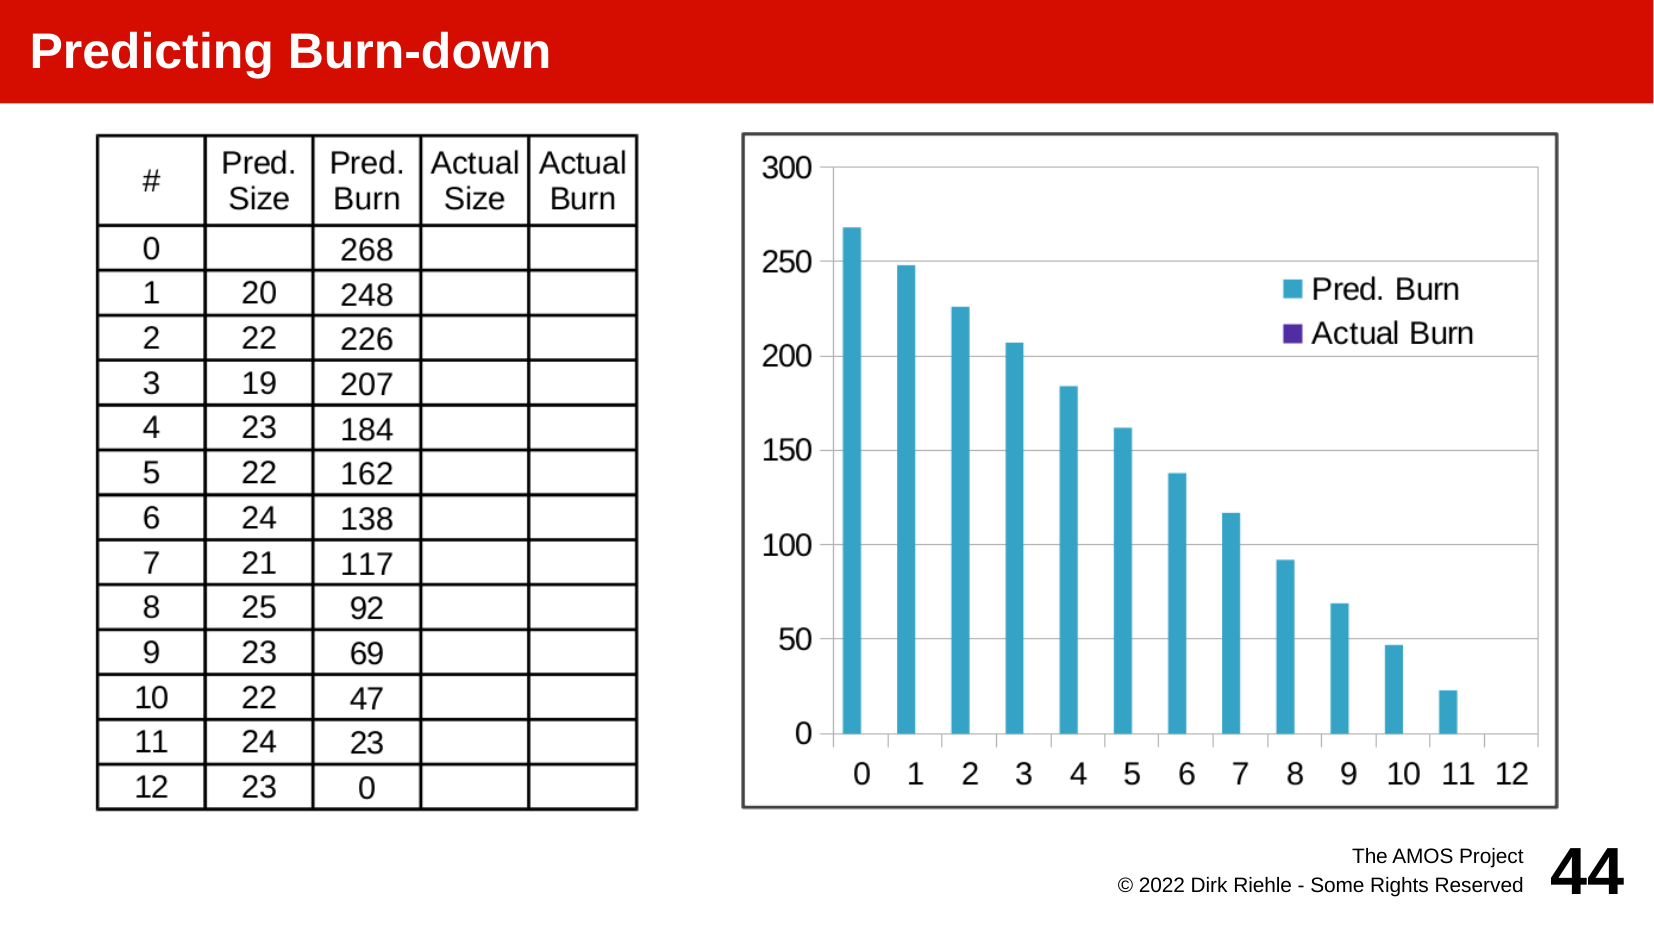

# Predicting Burn-down
The AMOS Project
44
© 2022 Dirk Riehle - Some Rights Reserved